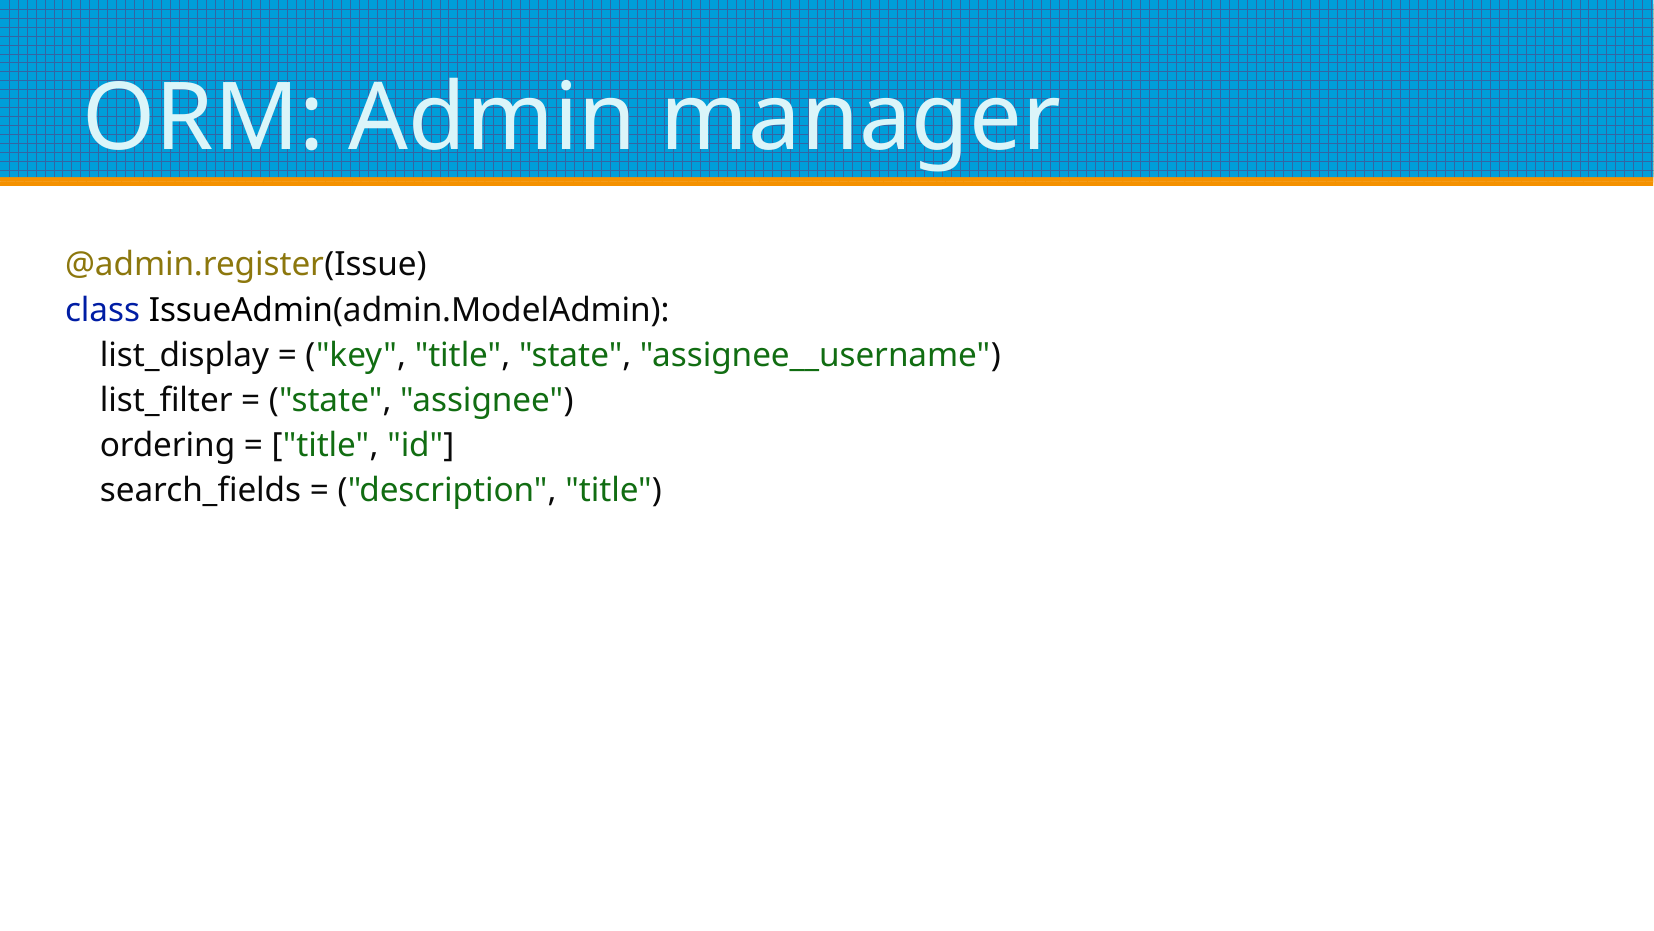

# ORM: Admin manager
@admin.register(Issue)
class IssueAdmin(admin.ModelAdmin):
 list_display = ("key", "title", "state", "assignee__username")
 list_filter = ("state", "assignee")
 ordering = ["title", "id"]
 search_fields = ("description", "title")